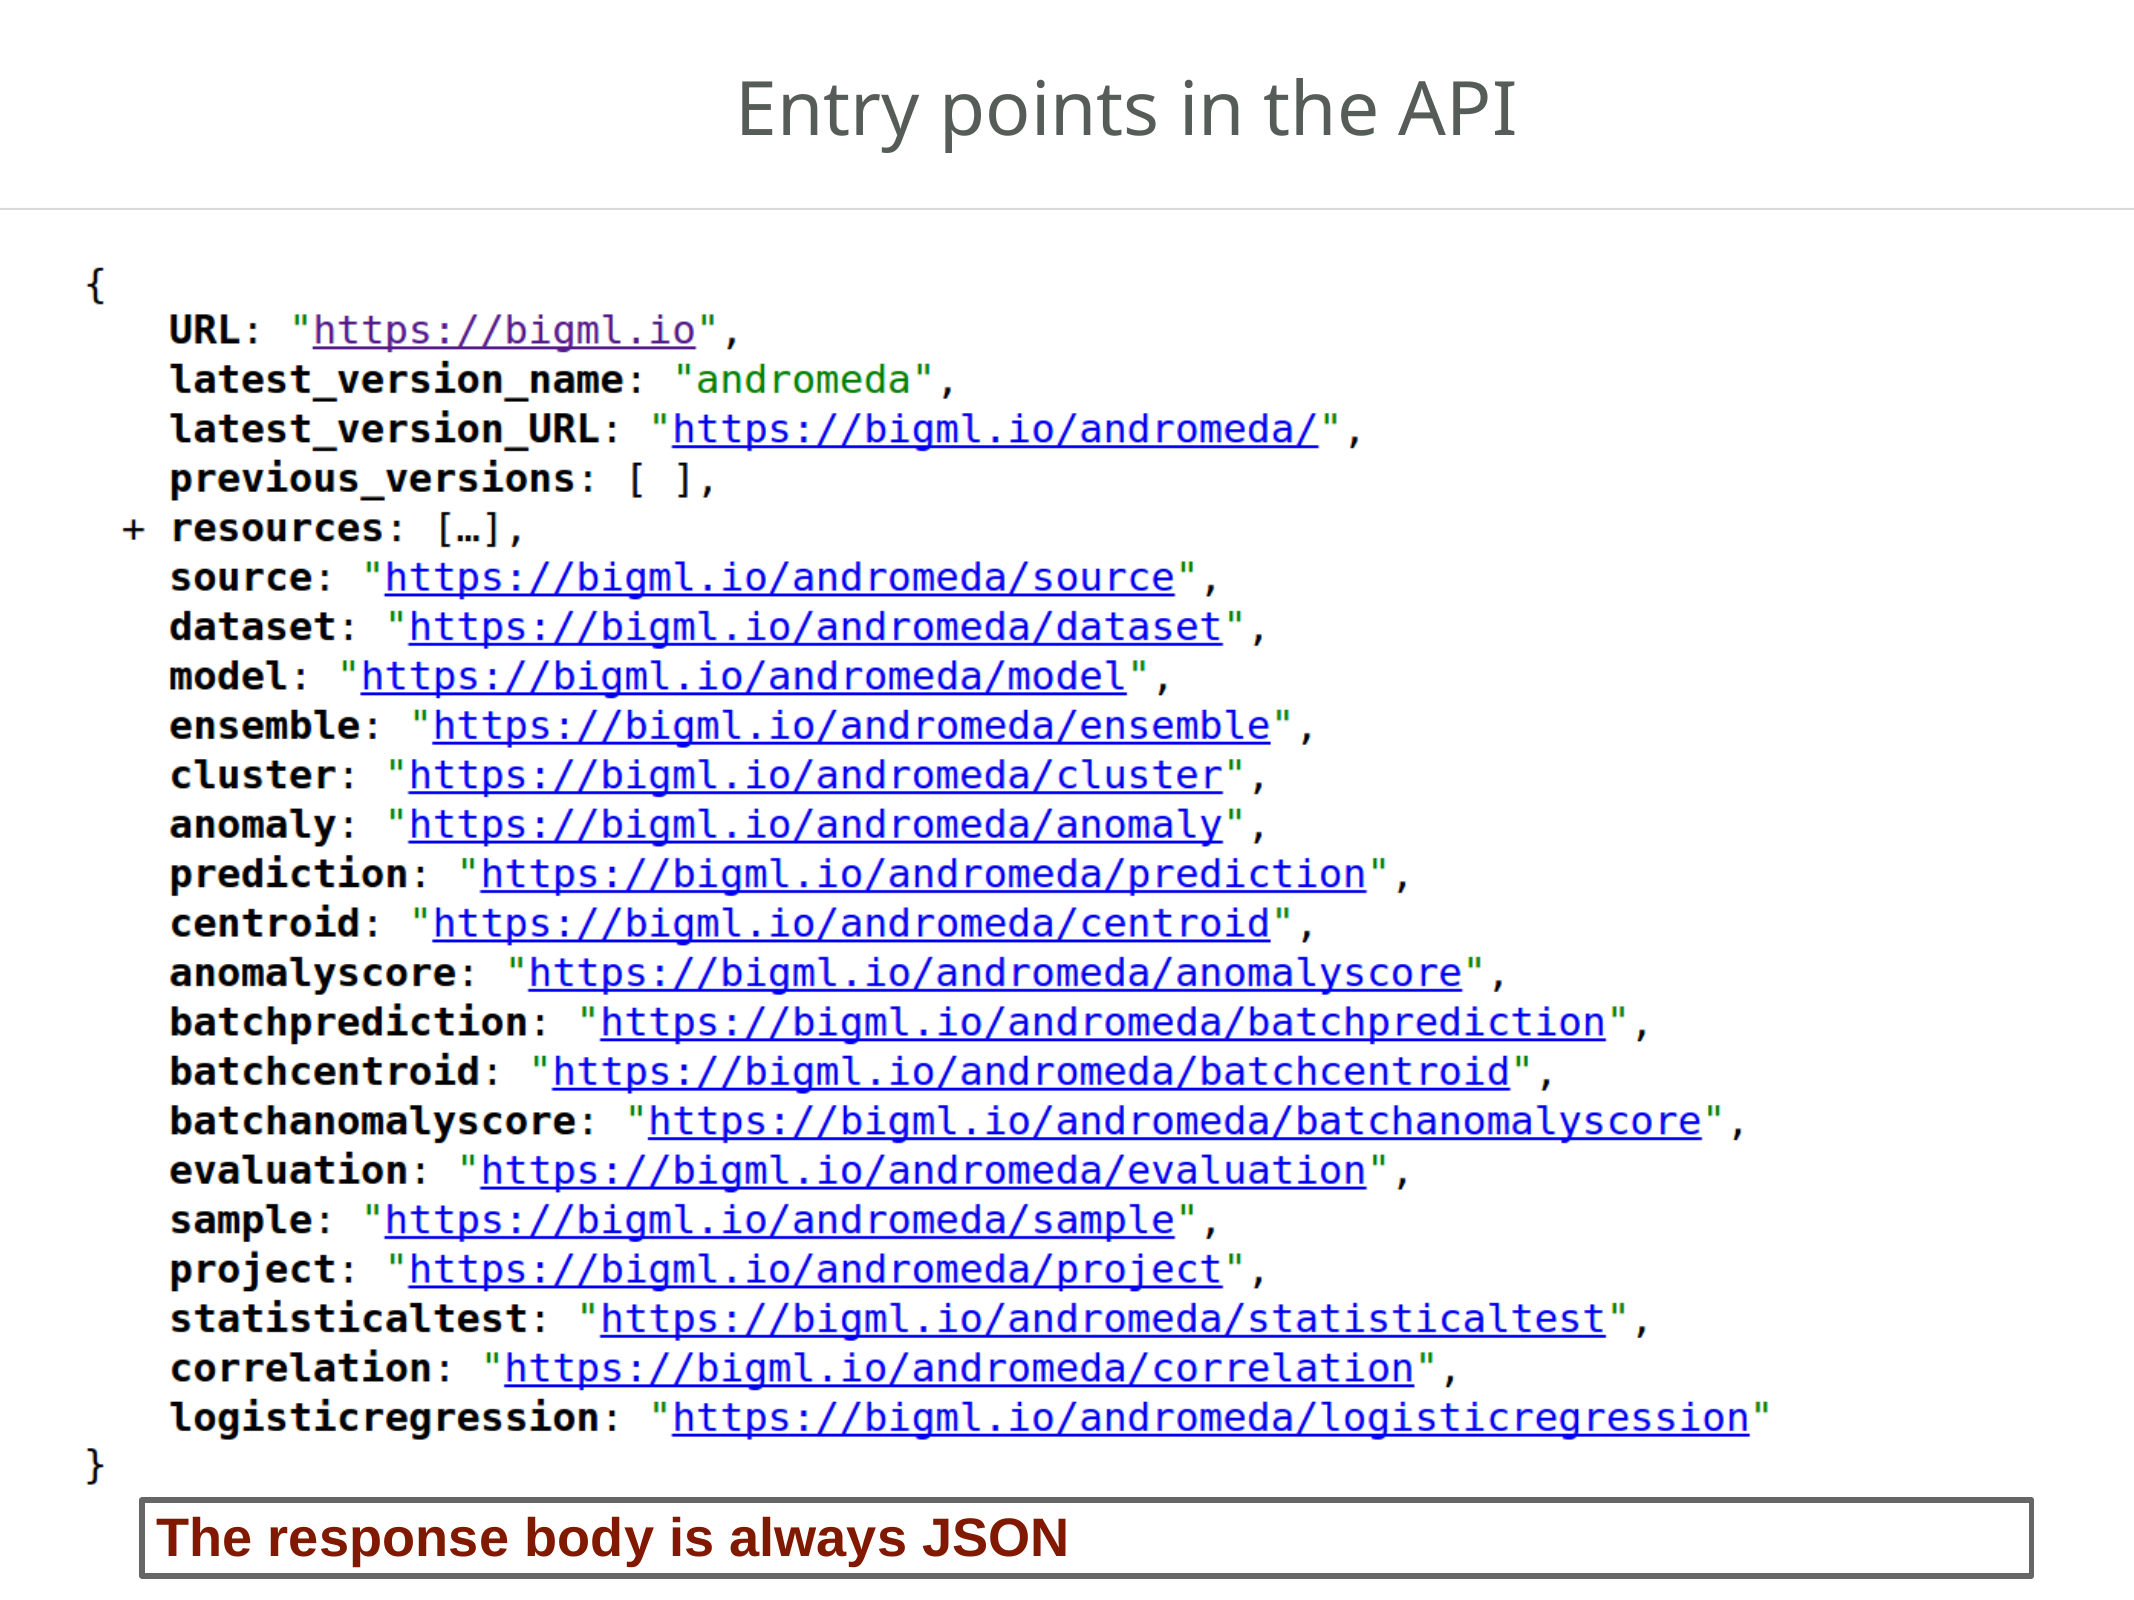

# Entry points in the API
The response body is always JSON